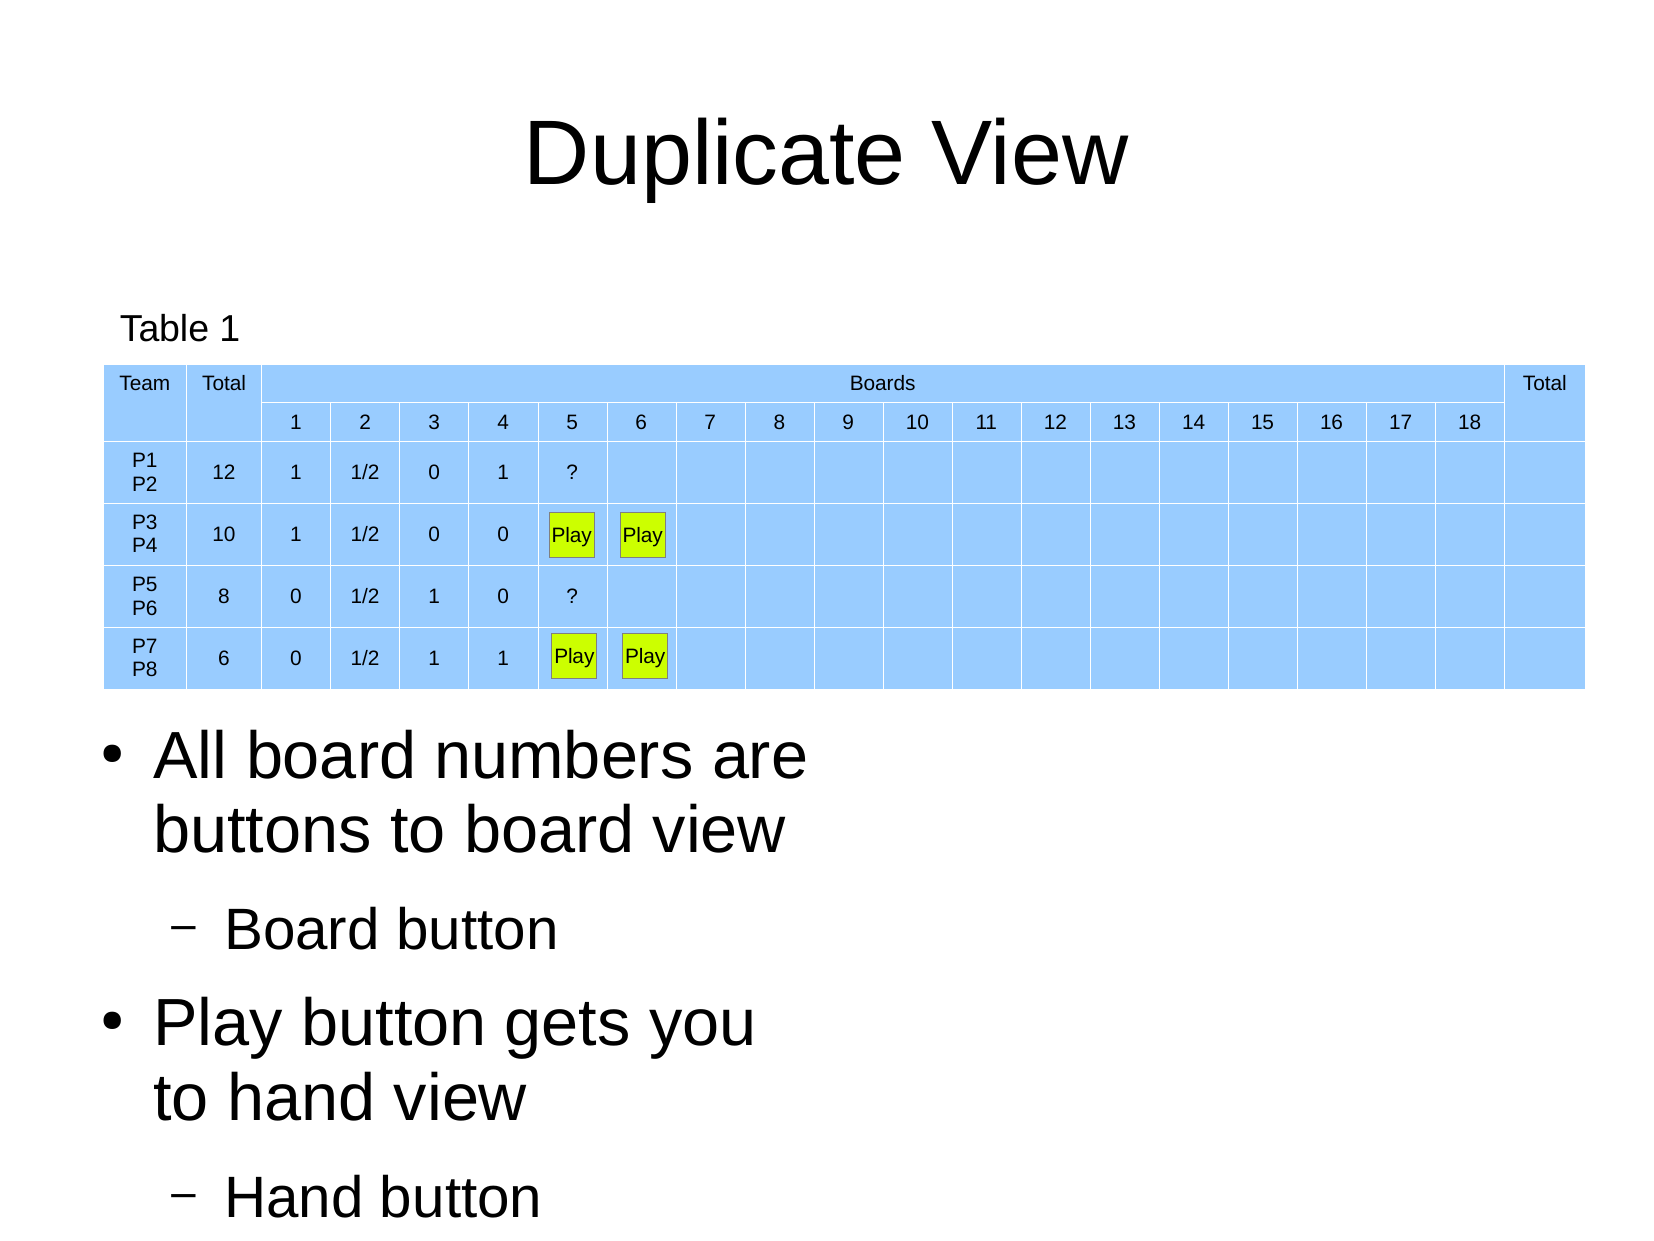

# Duplicate View
Table 1
| Team | Total | Boards | | | | | | | | | | | | | | | | | | Total |
| --- | --- | --- | --- | --- | --- | --- | --- | --- | --- | --- | --- | --- | --- | --- | --- | --- | --- | --- | --- | --- |
| | | 1 | 2 | 3 | 4 | 5 | 6 | 7 | 8 | 9 | 10 | 11 | 12 | 13 | 14 | 15 | 16 | 17 | 18 | |
| P1 P2 | 12 | 1 | 1/2 | 0 | 1 | ? | | | | | | | | | | | | | | |
| P3 P4 | 10 | 1 | 1/2 | 0 | 0 | | | | | | | | | | | | | | | |
| P5 P6 | 8 | 0 | 1/2 | 1 | 0 | ? | | | | | | | | | | | | | | |
| P7 P8 | 6 | 0 | 1/2 | 1 | 1 | | | | | | | | | | | | | | | |
Play
Play
Play
Play
All board numbers are buttons to board view
Board button
Play button gets you to hand view
Hand button